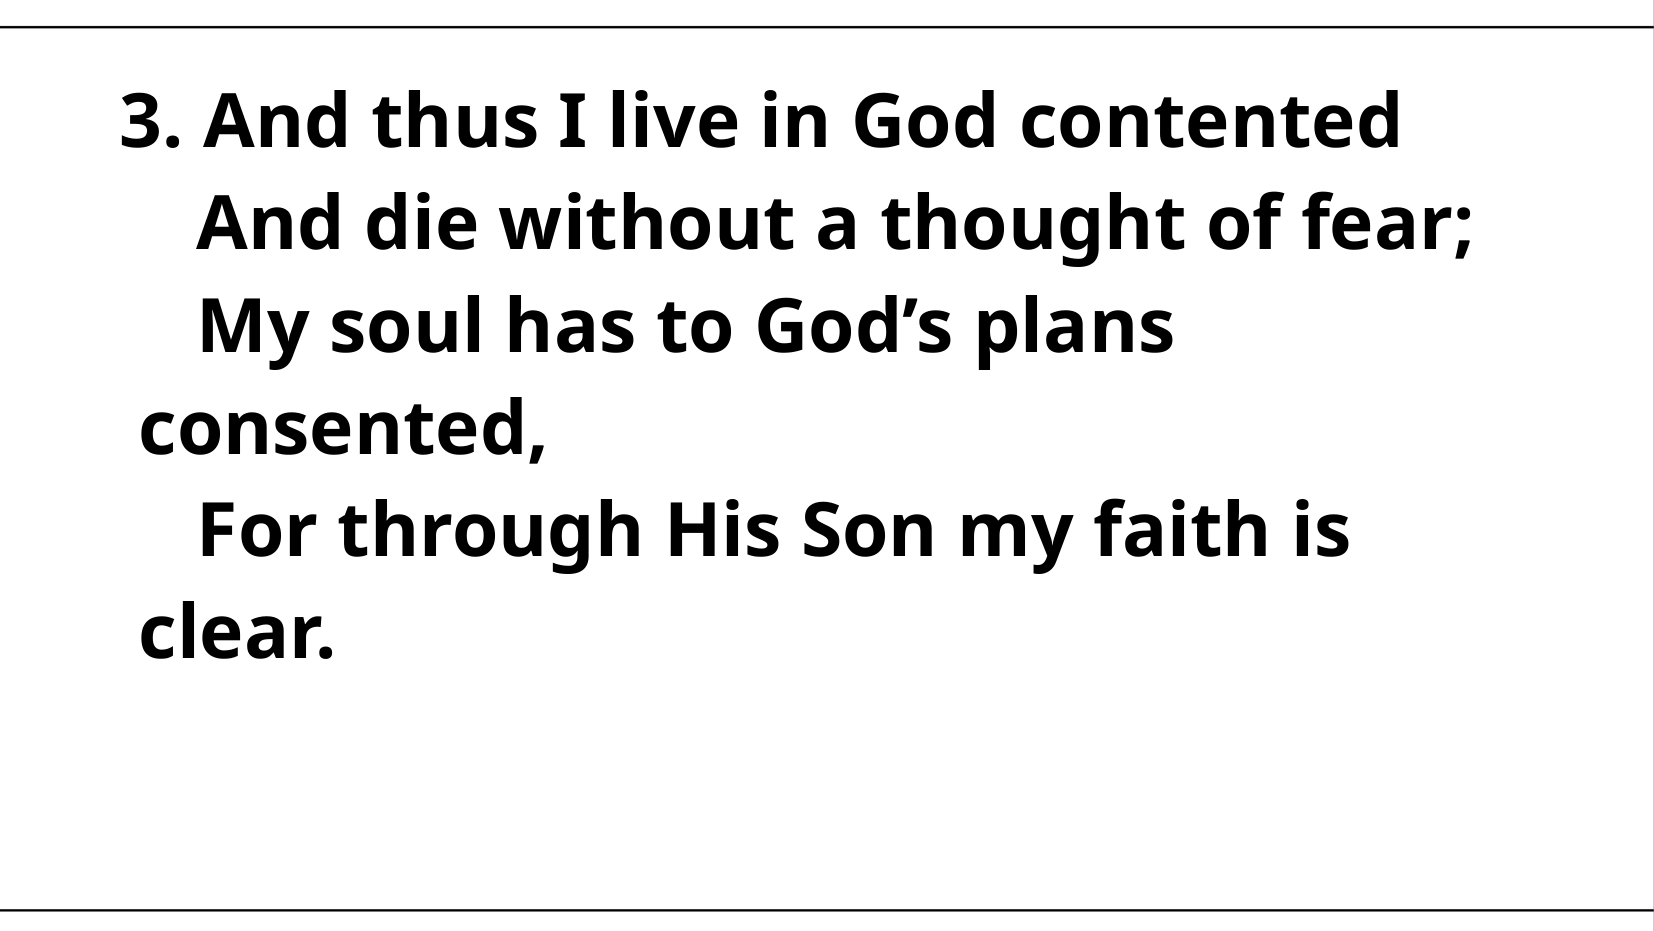

3. And thus I live in God contented
 And die without a thought of fear;
 My soul has to God’s plans consented,
 For through His Son my faith is clear.